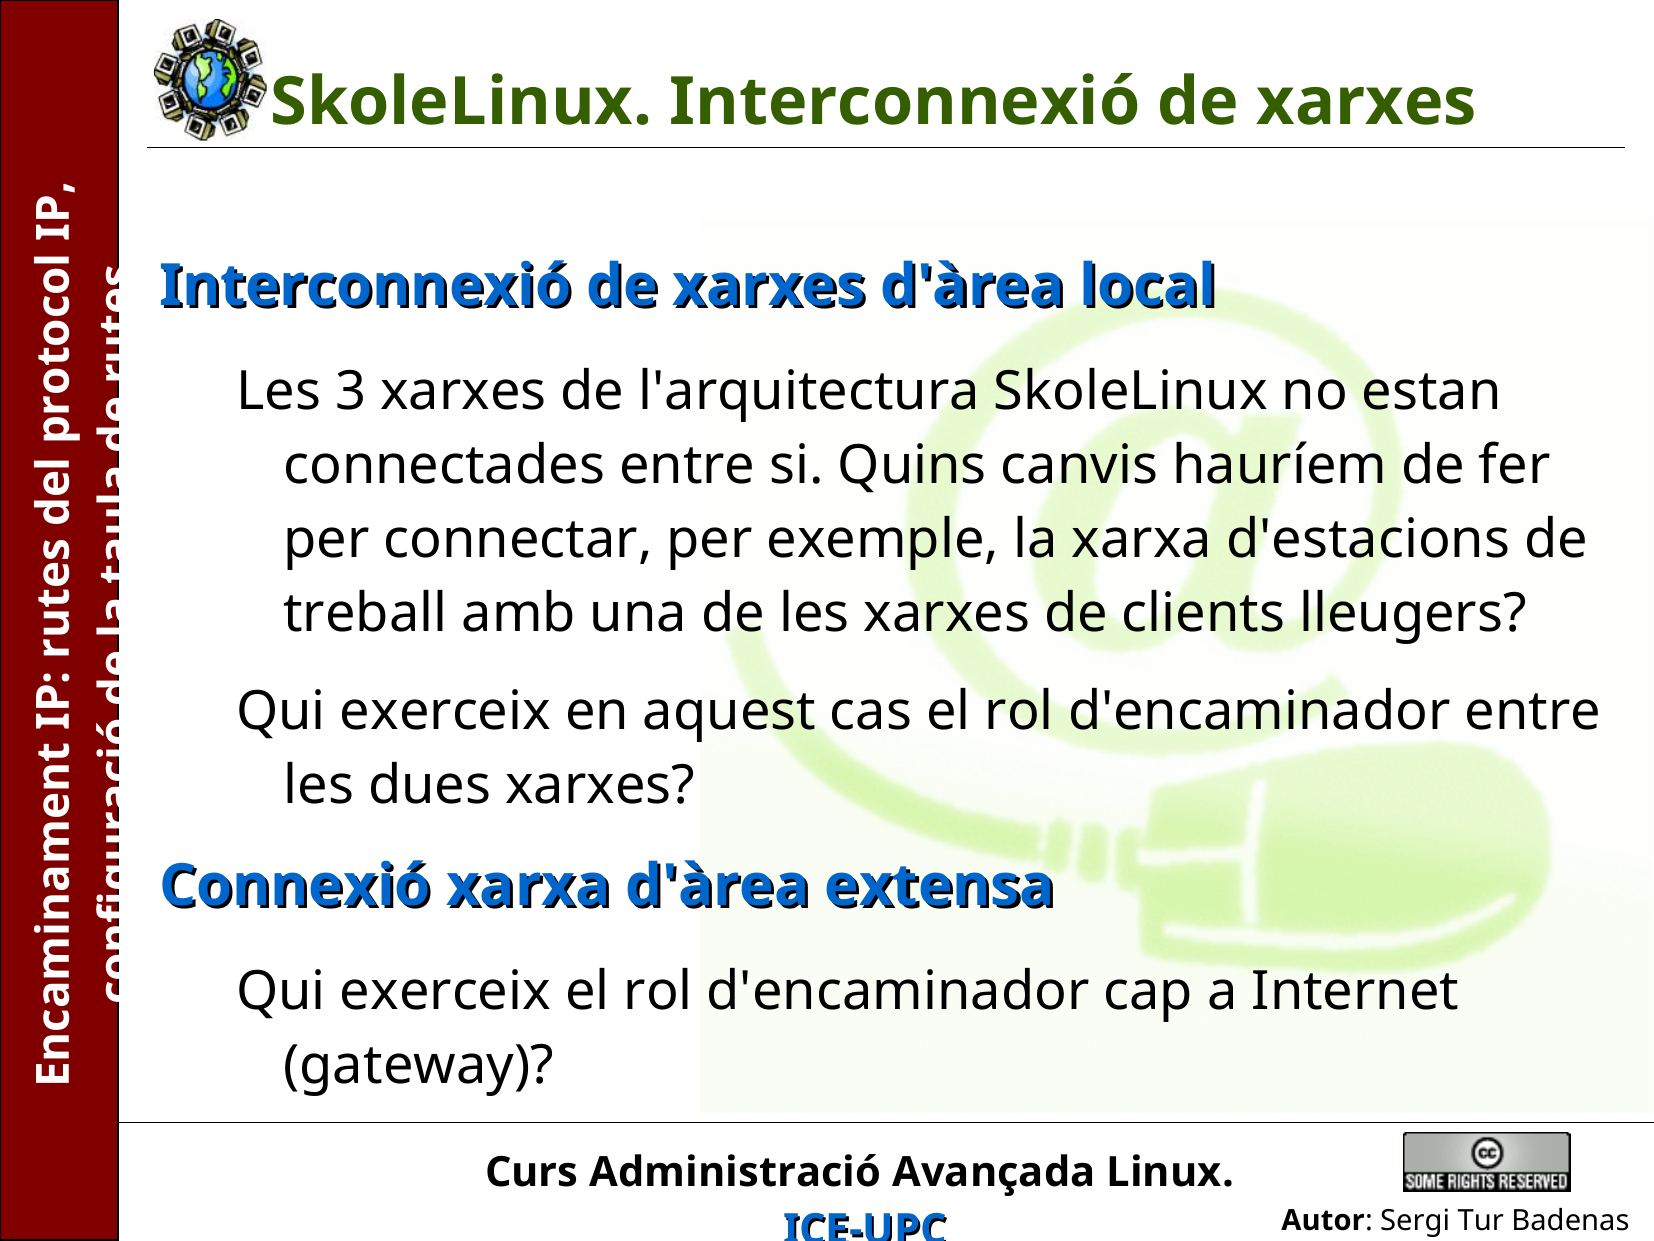

# SkoleLinux. Interconnexió de xarxes
Interconnexió de xarxes d'àrea local
Les 3 xarxes de l'arquitectura SkoleLinux no estan connectades entre si. Quins canvis hauríem de fer per connectar, per exemple, la xarxa d'estacions de treball amb una de les xarxes de clients lleugers?
Qui exerceix en aquest cas el rol d'encaminador entre les dues xarxes?
Connexió xarxa d'àrea extensa
Qui exerceix el rol d'encaminador cap a Internet (gateway)?